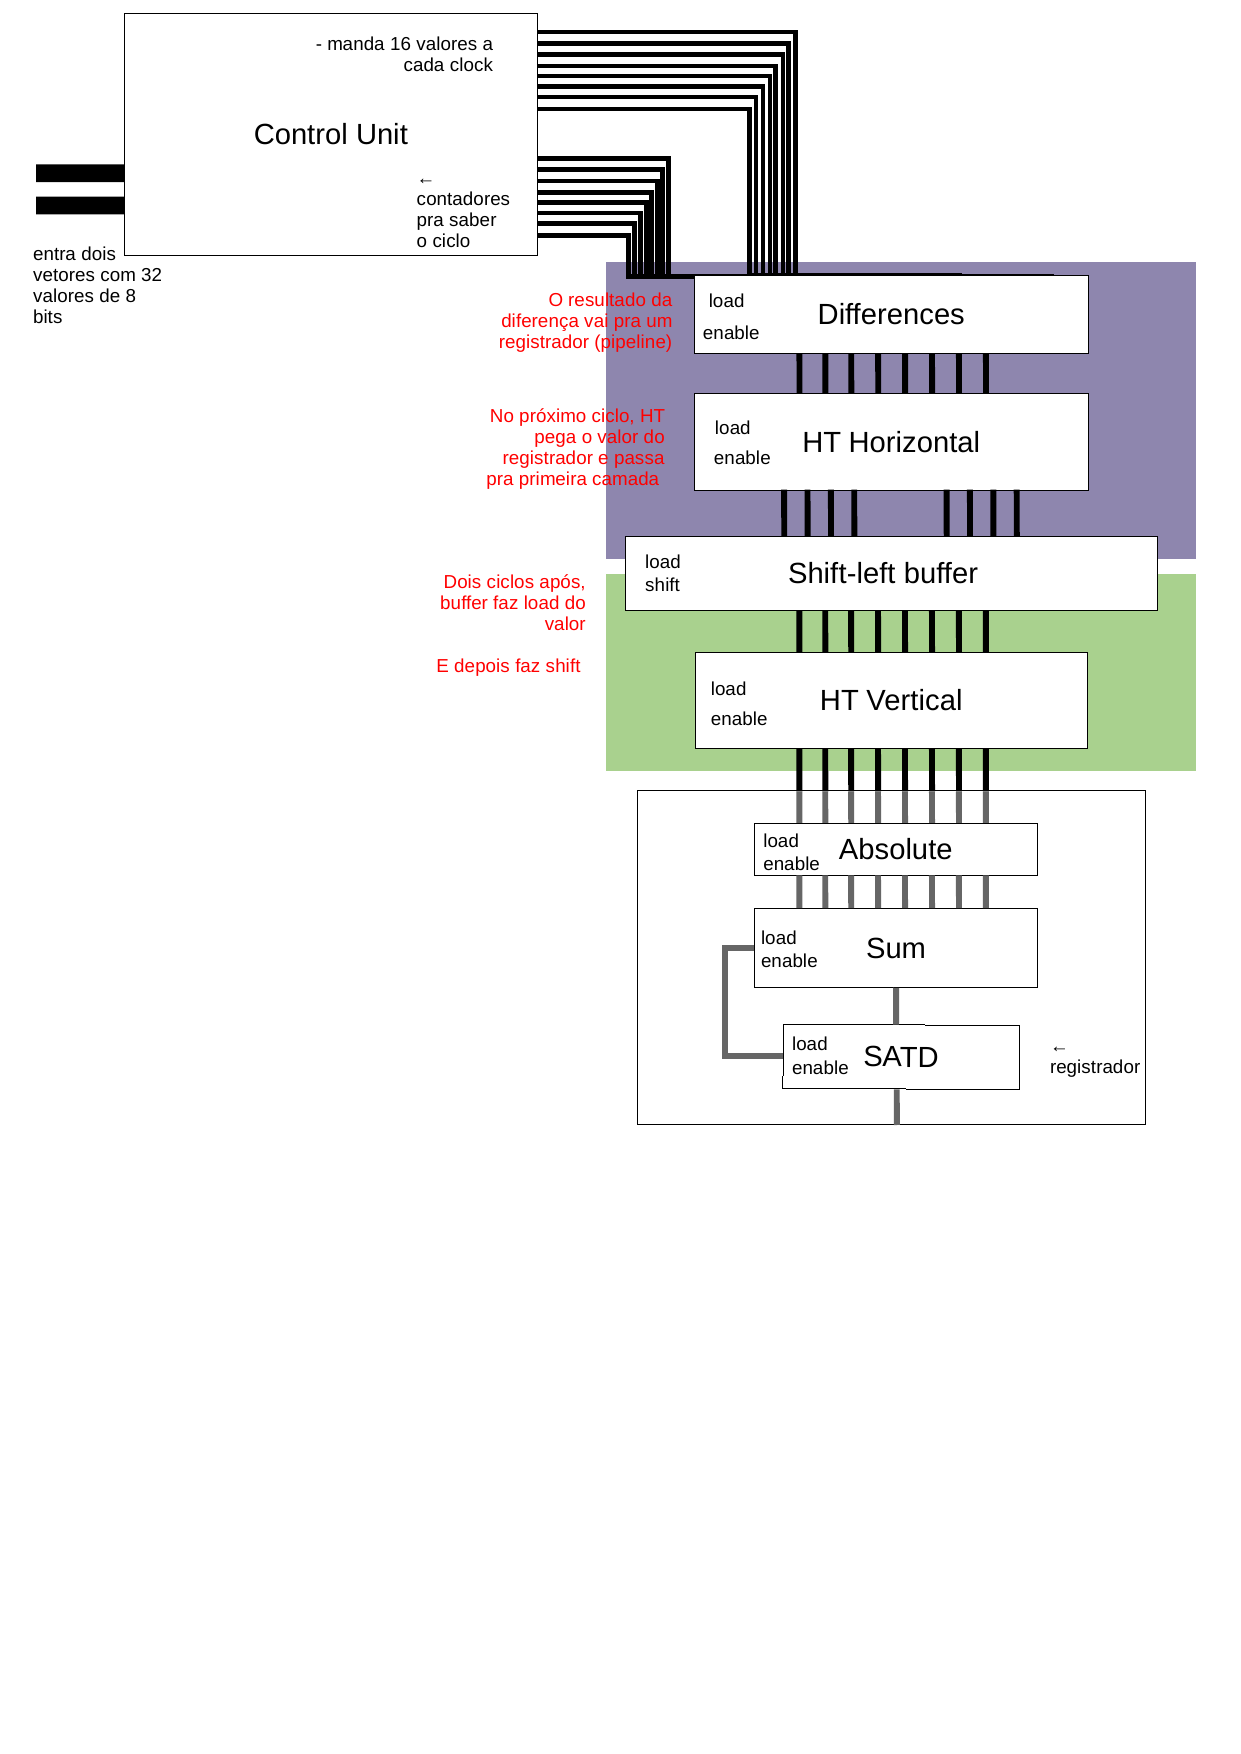

Control Unit
- manda 16 valores a cada clock
← contadores pra saber o ciclo
entra dois vetores com 32 valores de 8 bits
Differences
O resultado da diferença vai pra um registrador (pipeline)
load
enable
HT Horizontal
No próximo ciclo, HT pega o valor do registrador e passa pra primeira camada
load
enable
Dois ciclos após, buffer faz load do valor
E depois faz shift
Shift-left buffer
load
shift
HT Vertical
load
enable
load
Absolute
enable
Sum
load
enable
SATD
load
← registrador
enable